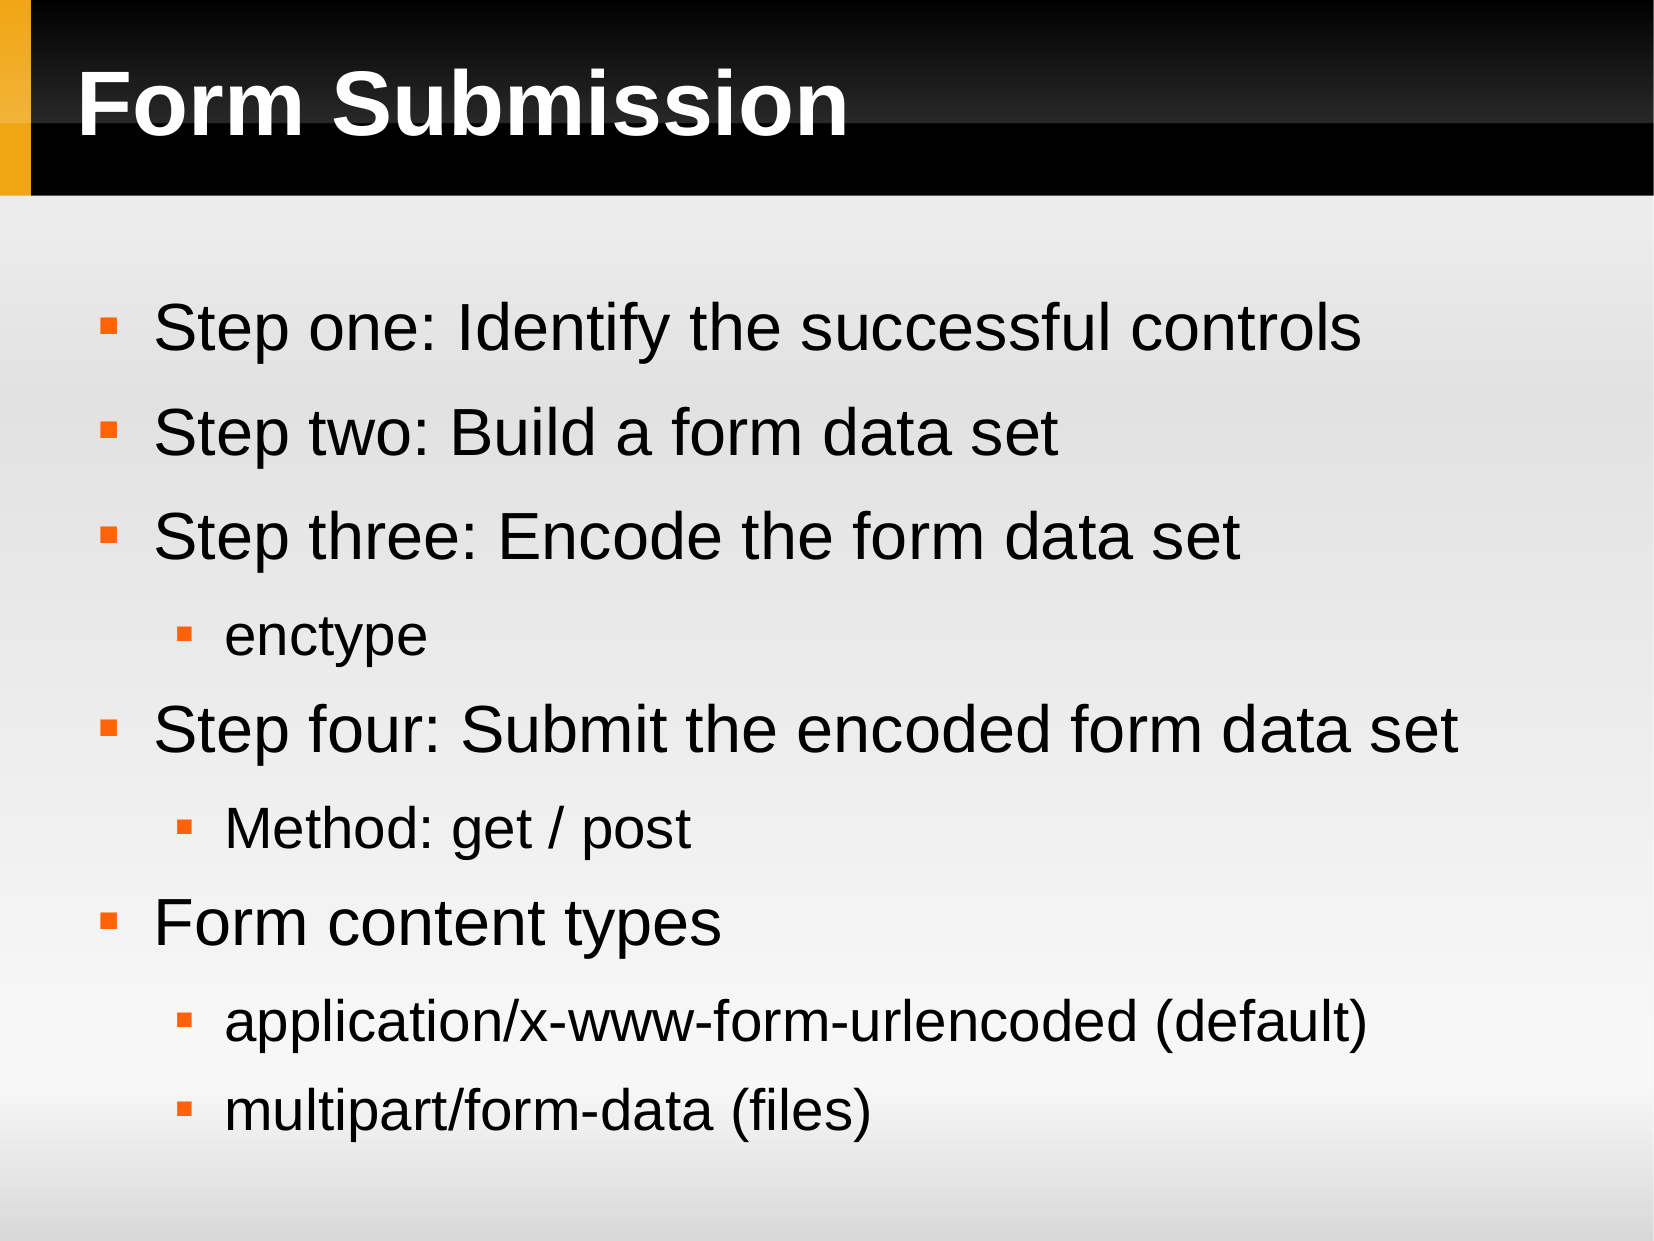

# Form Submission
Step one: Identify the successful controls
Step two: Build a form data set
Step three: Encode the form data set
enctype
Step four: Submit the encoded form data set
Method: get / post
Form content types
application/x-www-form-urlencoded (default)
multipart/form-data (files)